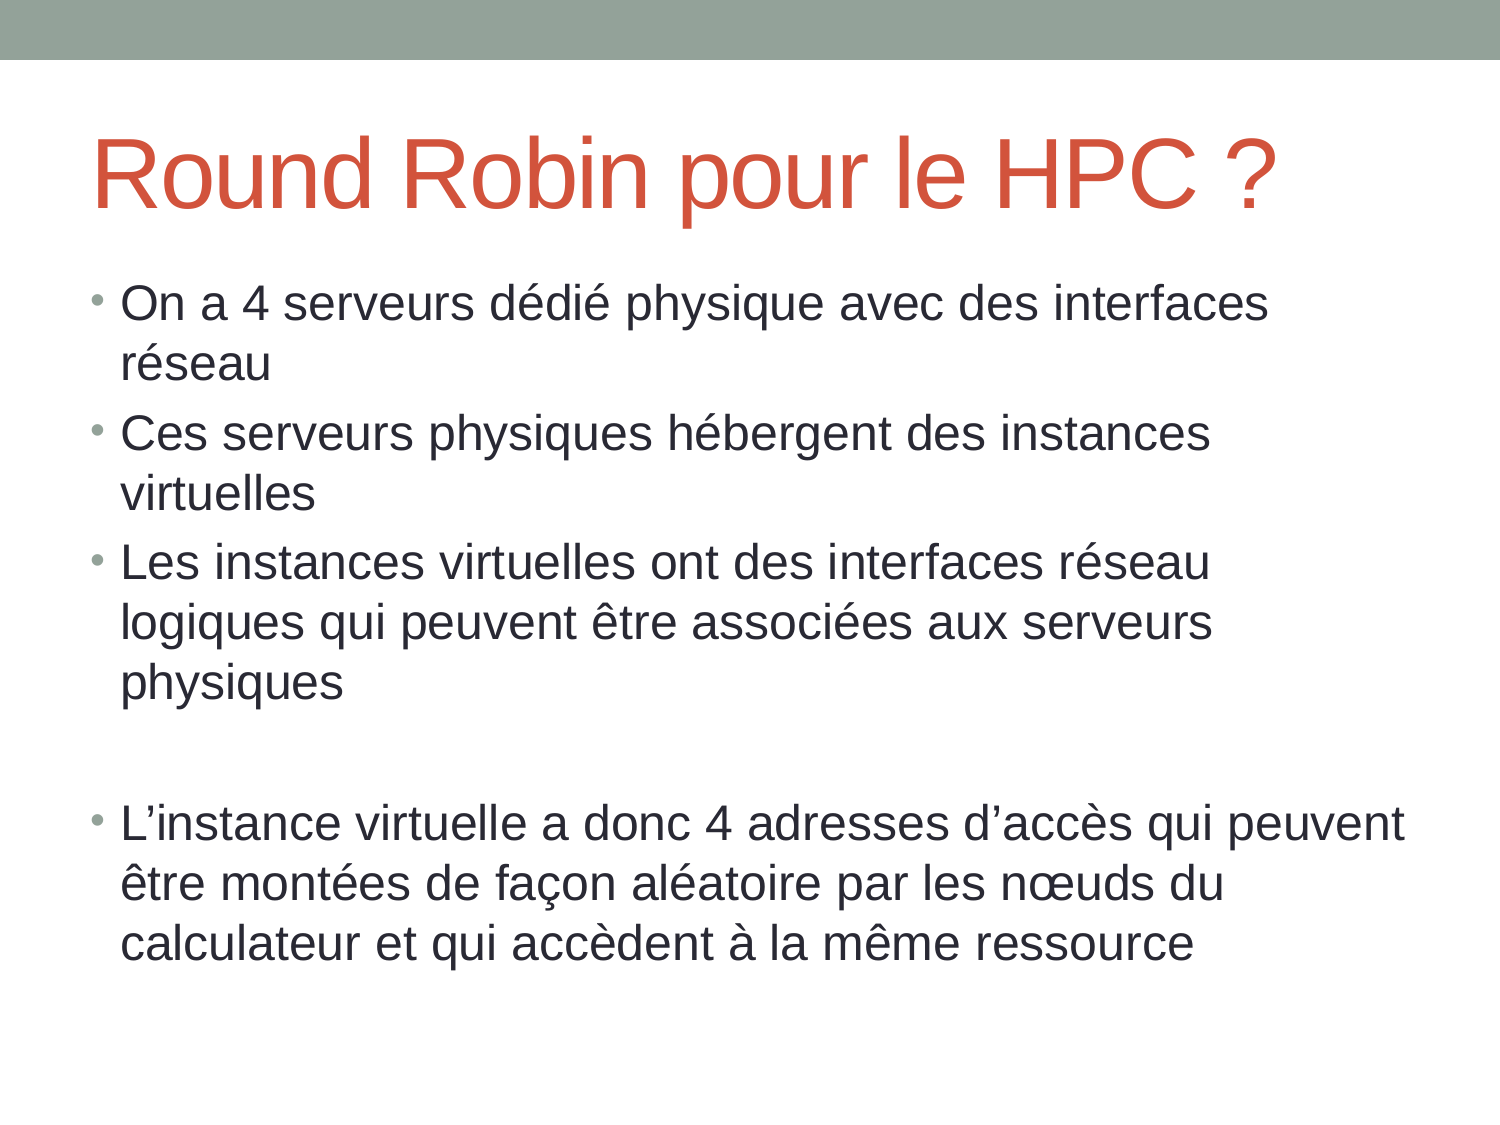

# Round Robin pour le HPC ?
On a 4 serveurs dédié physique avec des interfaces réseau
Ces serveurs physiques hébergent des instances virtuelles
Les instances virtuelles ont des interfaces réseau logiques qui peuvent être associées aux serveurs physiques
L’instance virtuelle a donc 4 adresses d’accès qui peuvent être montées de façon aléatoire par les nœuds du calculateur et qui accèdent à la même ressource